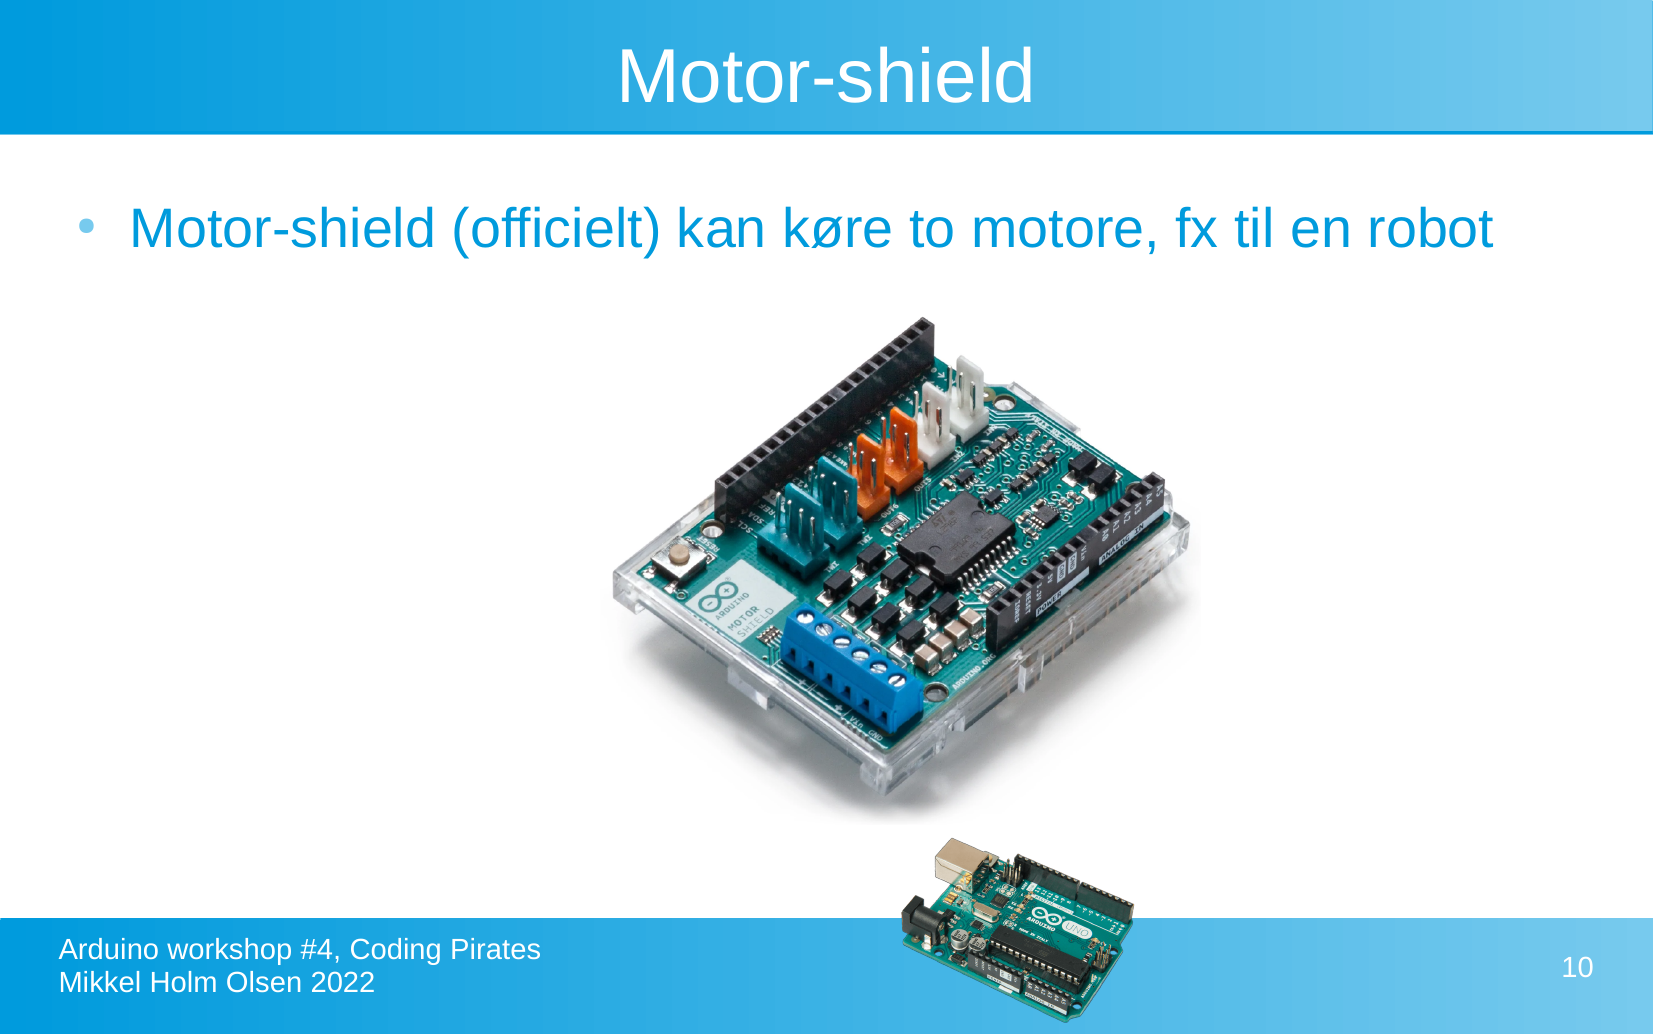

# Motor-shield
Motor-shield (officielt) kan køre to motore, fx til en robot
10